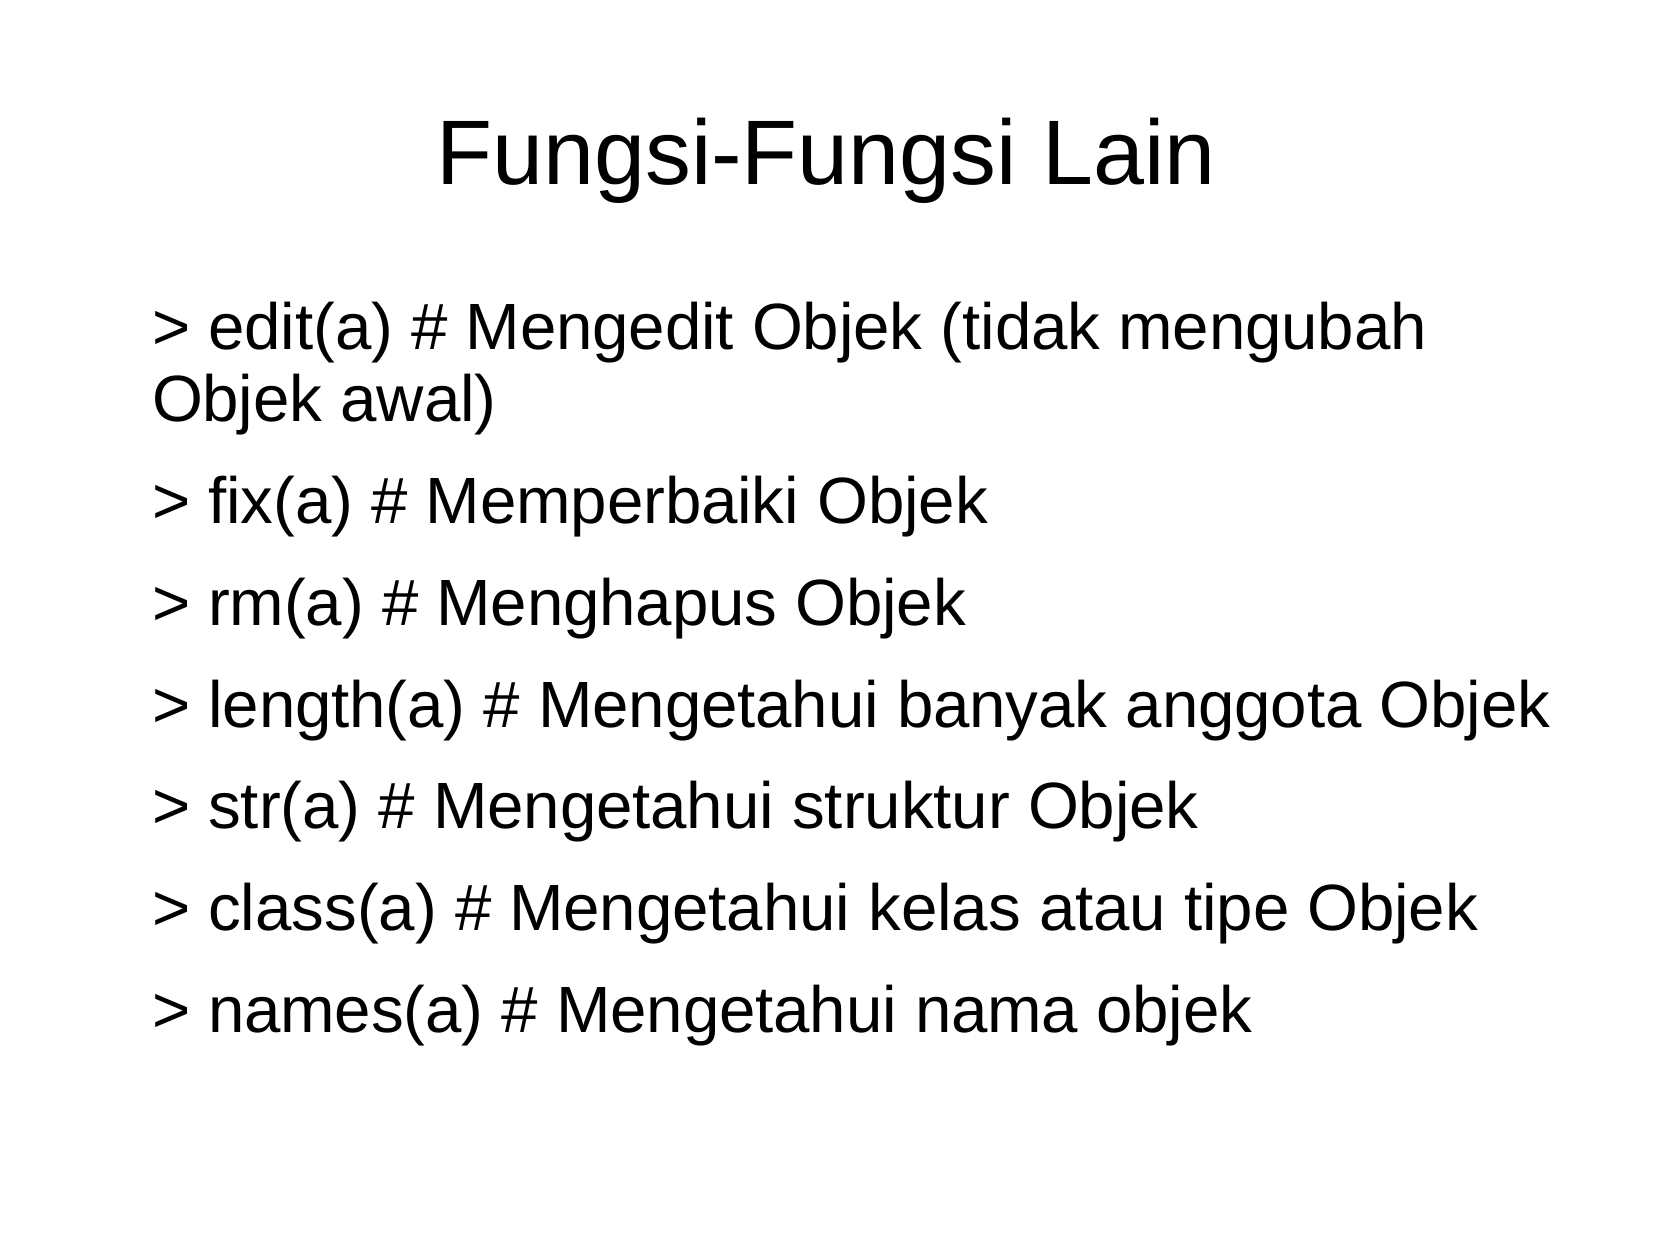

# Fungsi-Fungsi Lain
> edit(a) # Mengedit Objek (tidak mengubah Objek awal)
> fix(a) # Memperbaiki Objek
> rm(a) # Menghapus Objek
> length(a) # Mengetahui banyak anggota Objek
> str(a) # Mengetahui struktur Objek
> class(a) # Mengetahui kelas atau tipe Objek
> names(a) # Mengetahui nama objek